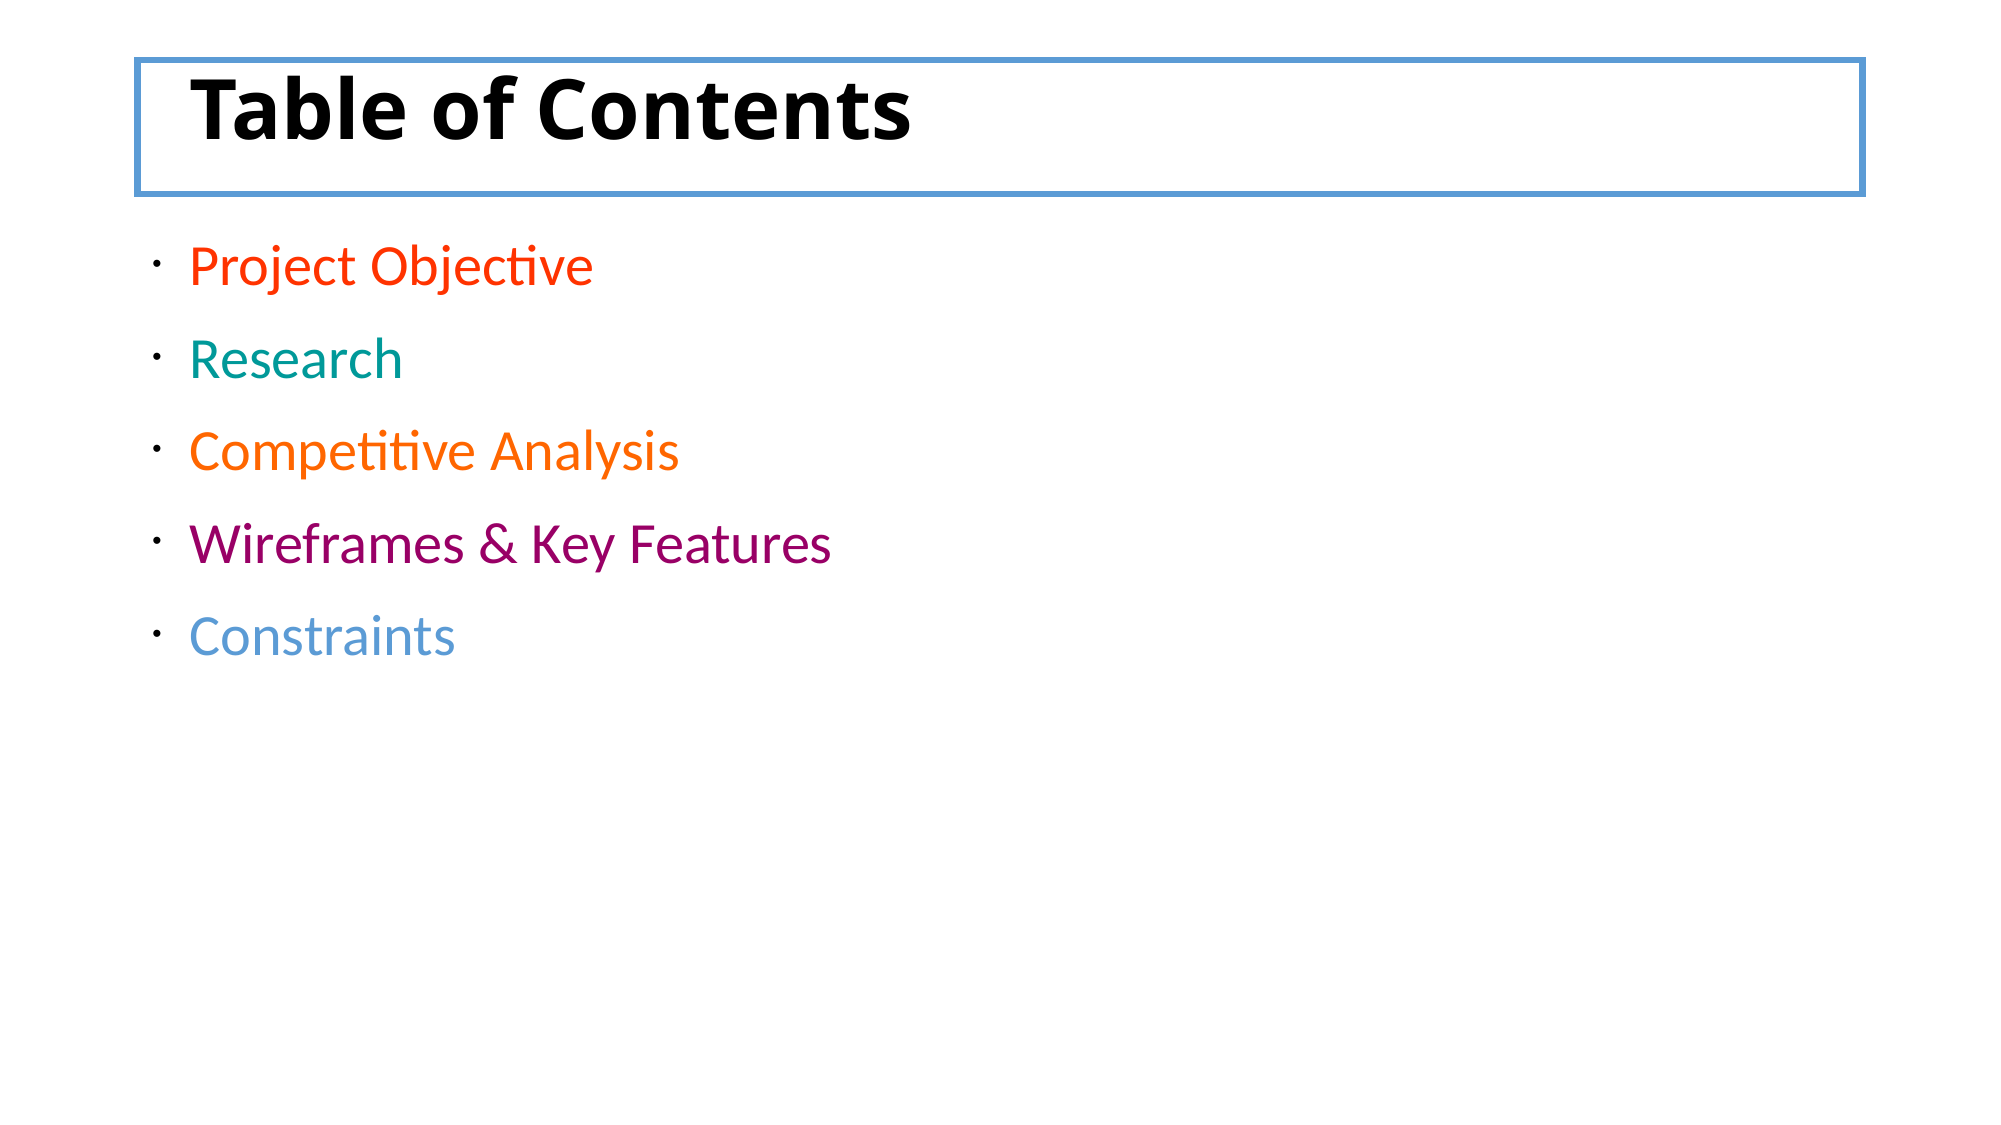

# Table of Contents
Project Objective
Research
Competitive Analysis
Wireframes & Key Features
Constraints